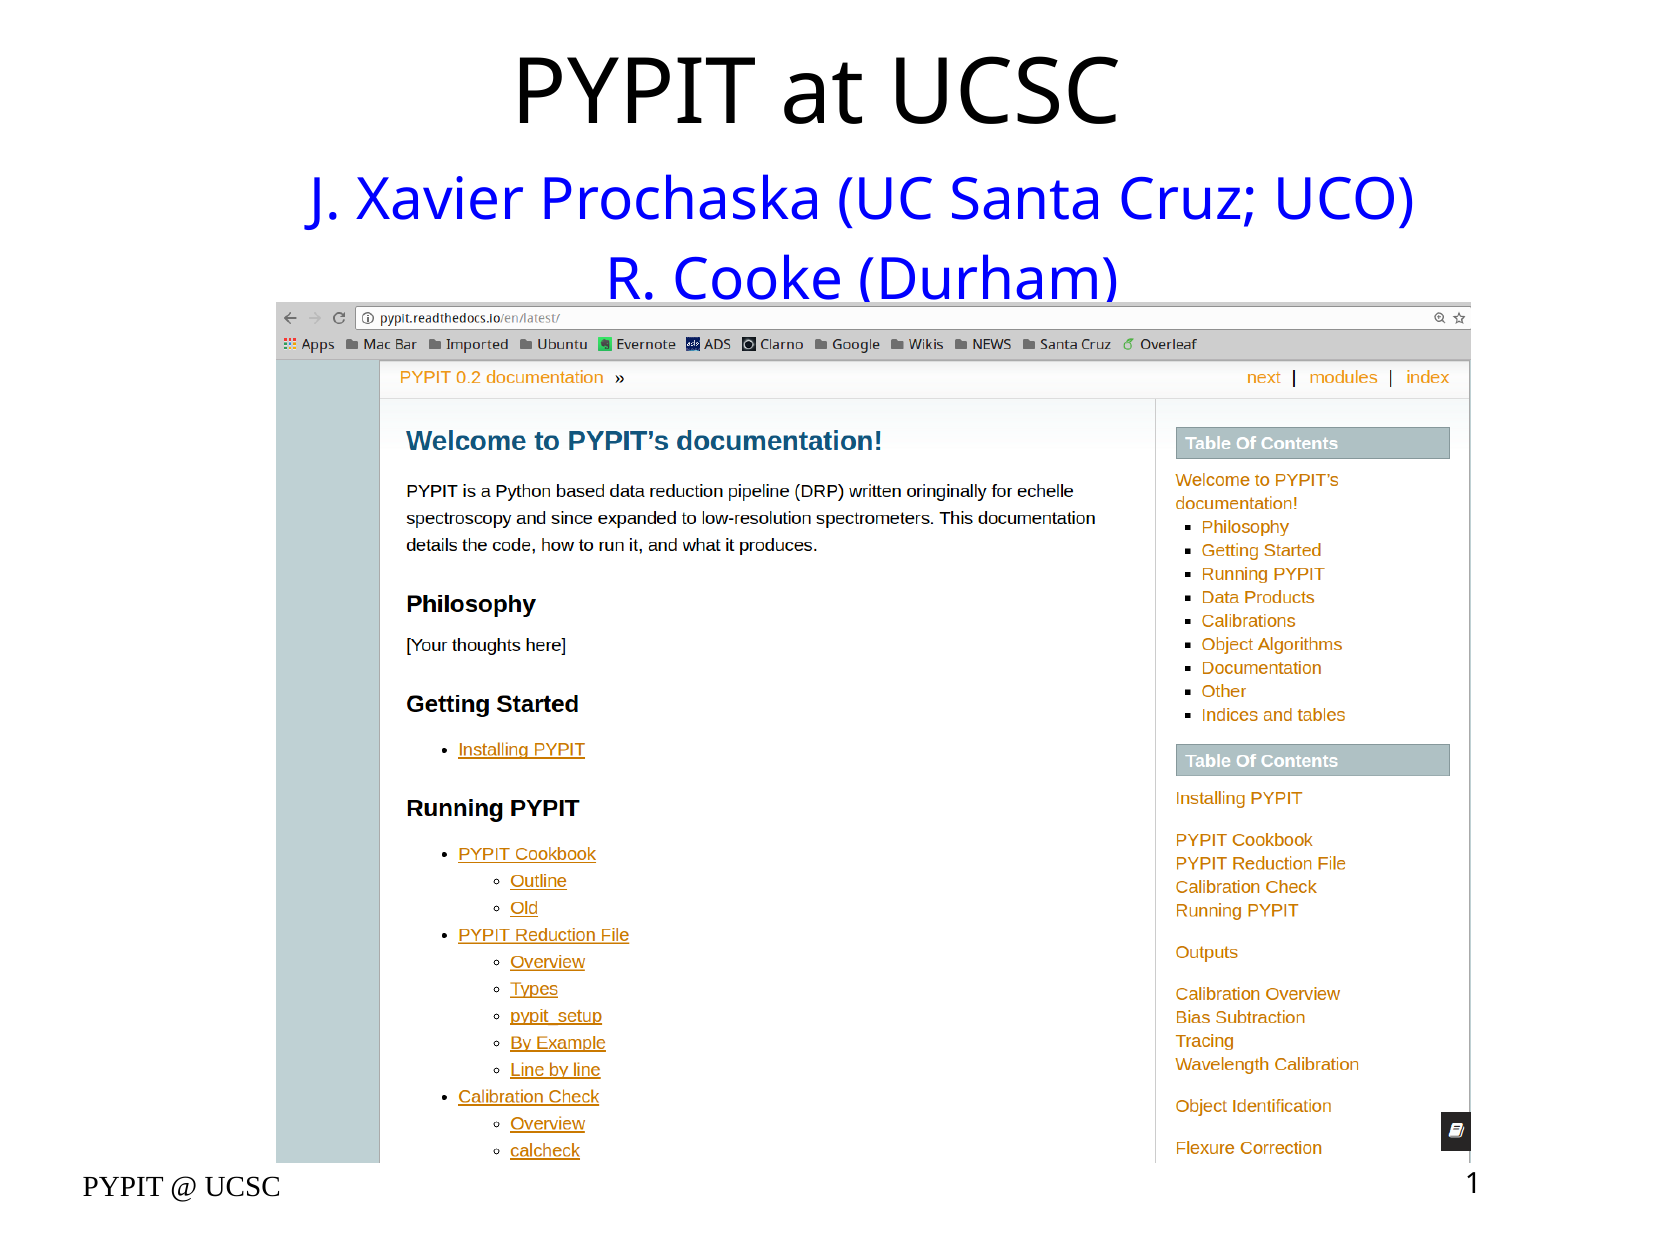

# PYPIT at UCSC
J. Xavier Prochaska (UC Santa Cruz; UCO)
R. Cooke (Durham)